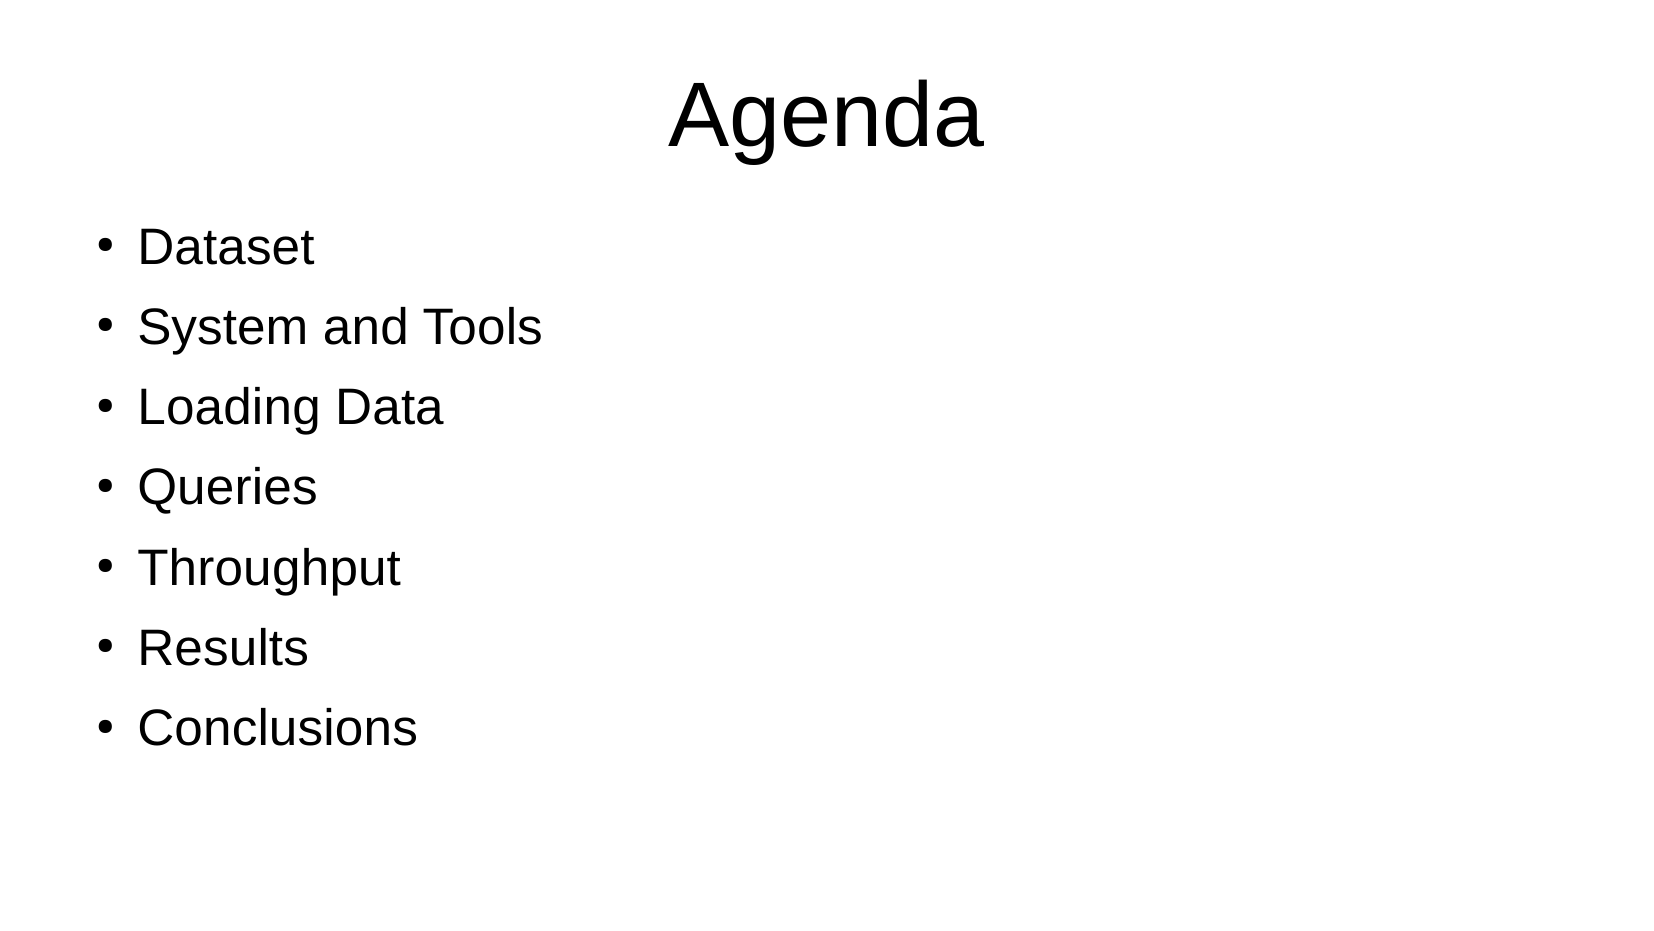

# Agenda
Dataset
System and Tools
Loading Data
Queries
Throughput
Results
Conclusions